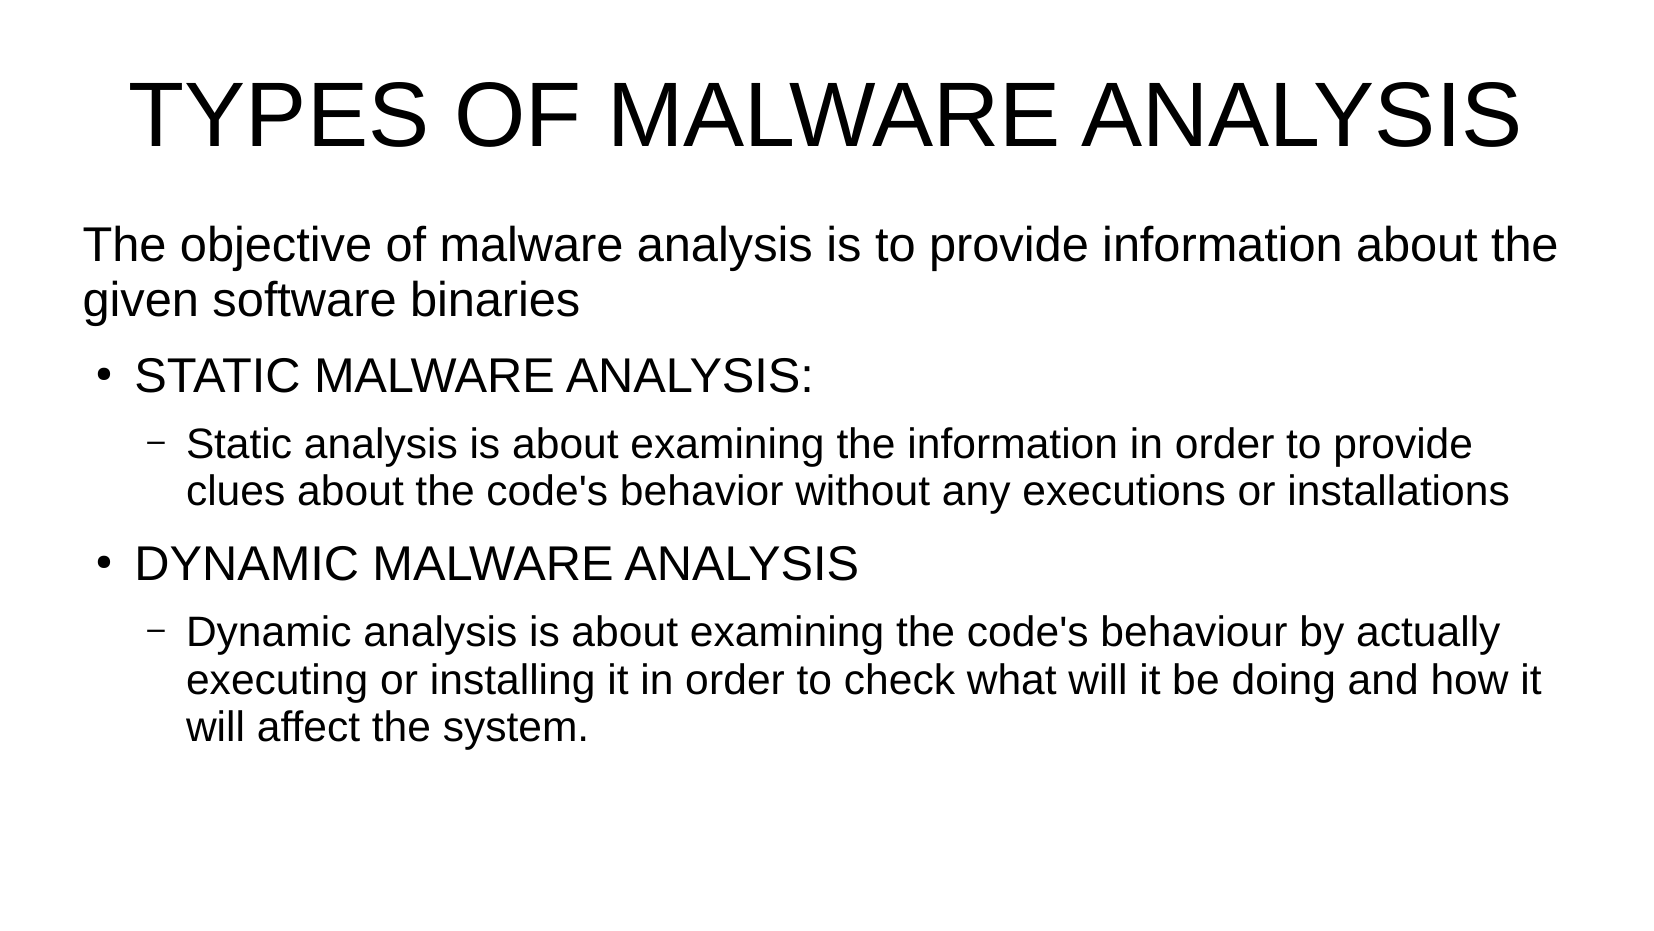

# TYPES OF MALWARE ANALYSIS
The objective of malware analysis is to provide information about the given software binaries
STATIC MALWARE ANALYSIS:
Static analysis is about examining the information in order to provide clues about the code's behavior without any executions or installations
DYNAMIC MALWARE ANALYSIS
Dynamic analysis is about examining the code's behaviour by actually executing or installing it in order to check what will it be doing and how it will affect the system.